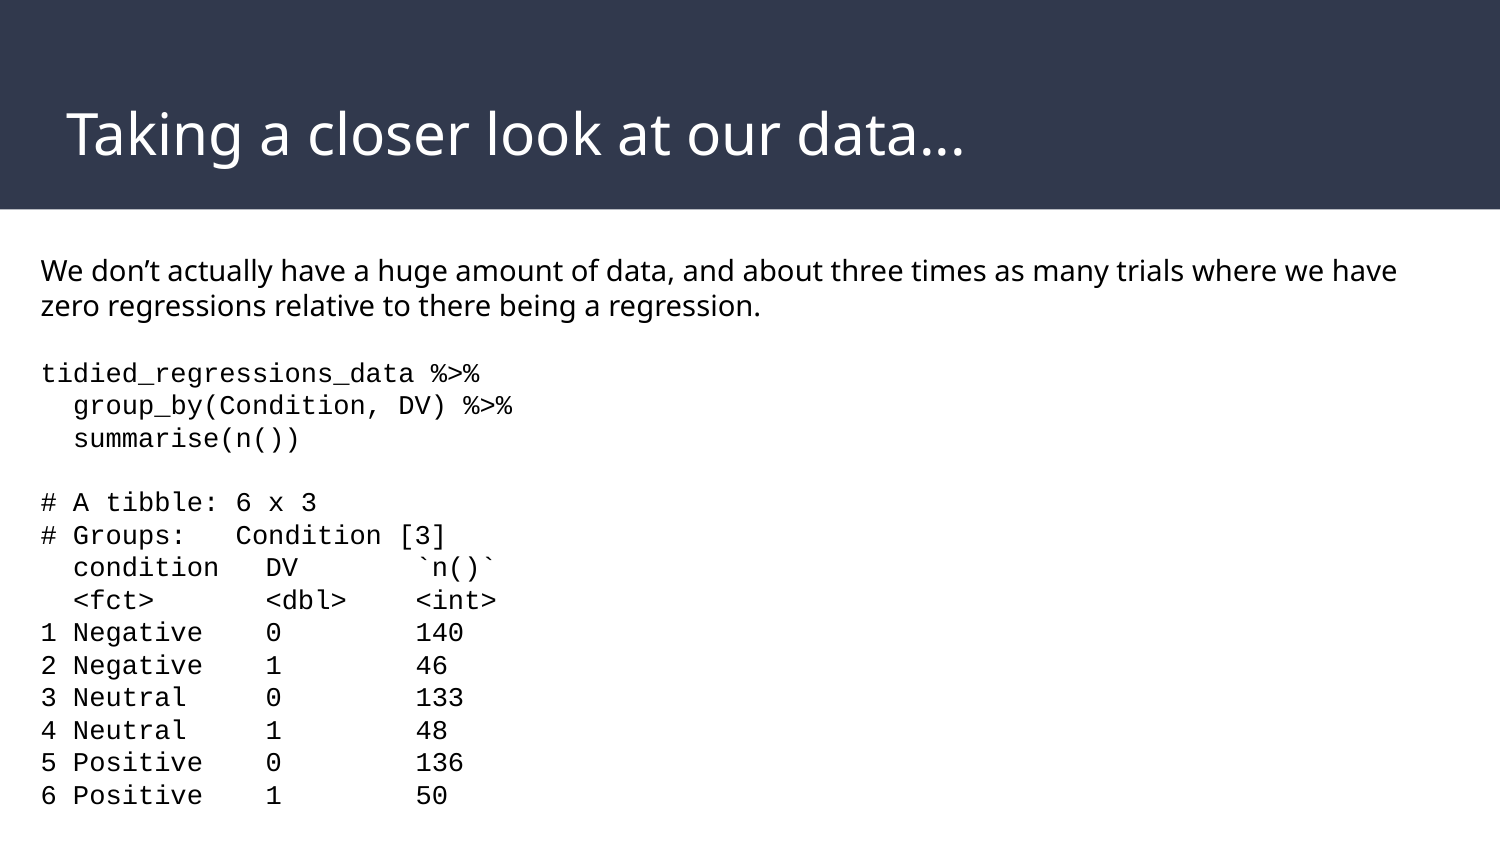

# Taking a closer look at our data...
We don’t actually have a huge amount of data, and about three times as many trials where we have zero regressions relative to there being a regression.
tidied_regressions_data %>%
 group_by(Condition, DV) %>%
 summarise(n())
# A tibble: 6 x 3
# Groups: Condition [3]
 condition	DV 		`n()`
 <fct> 		<dbl> 	<int>
1 Negative 	0 	 	140
2 Negative 	1		46
3 Neutral 	0 		133
4 Neutral 	1		48
5 Positive 	0 		136
6 Positive 	1		50